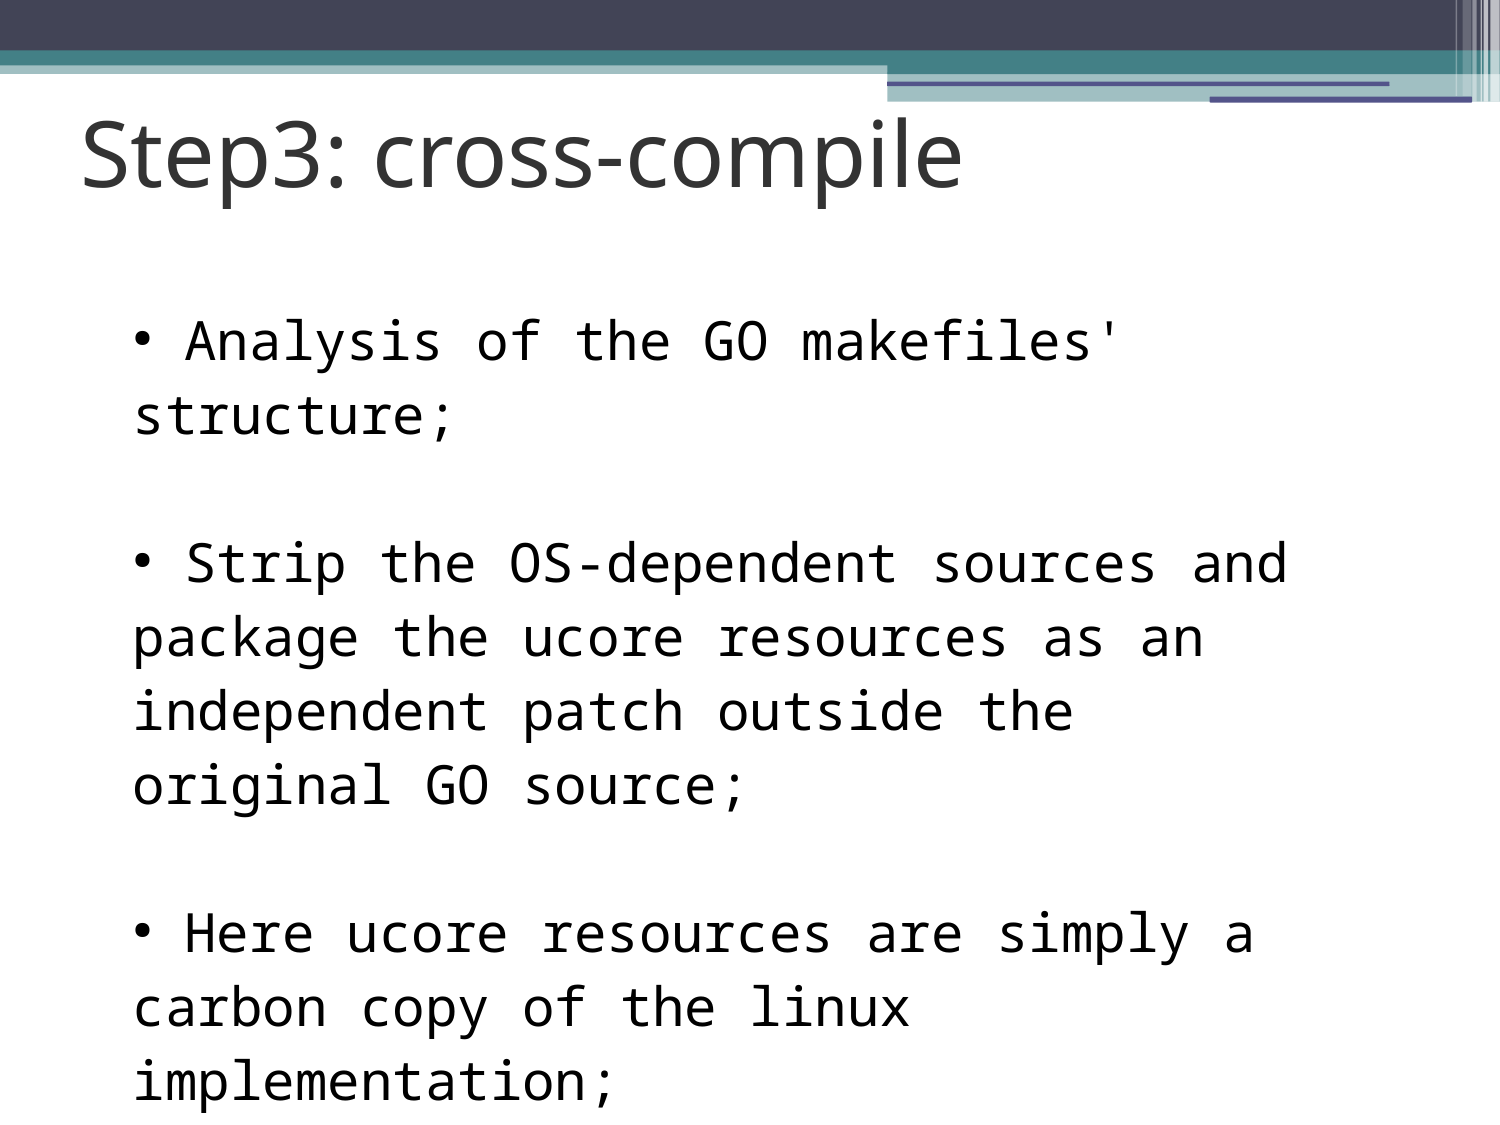

Step3: cross-compile
 Analysis of the GO makefiles' structure;
 Strip the OS-dependent sources and package the ucore resources as an independent patch outside the original GO source;
 Here ucore resources are simply a carbon copy of the linux implementation;